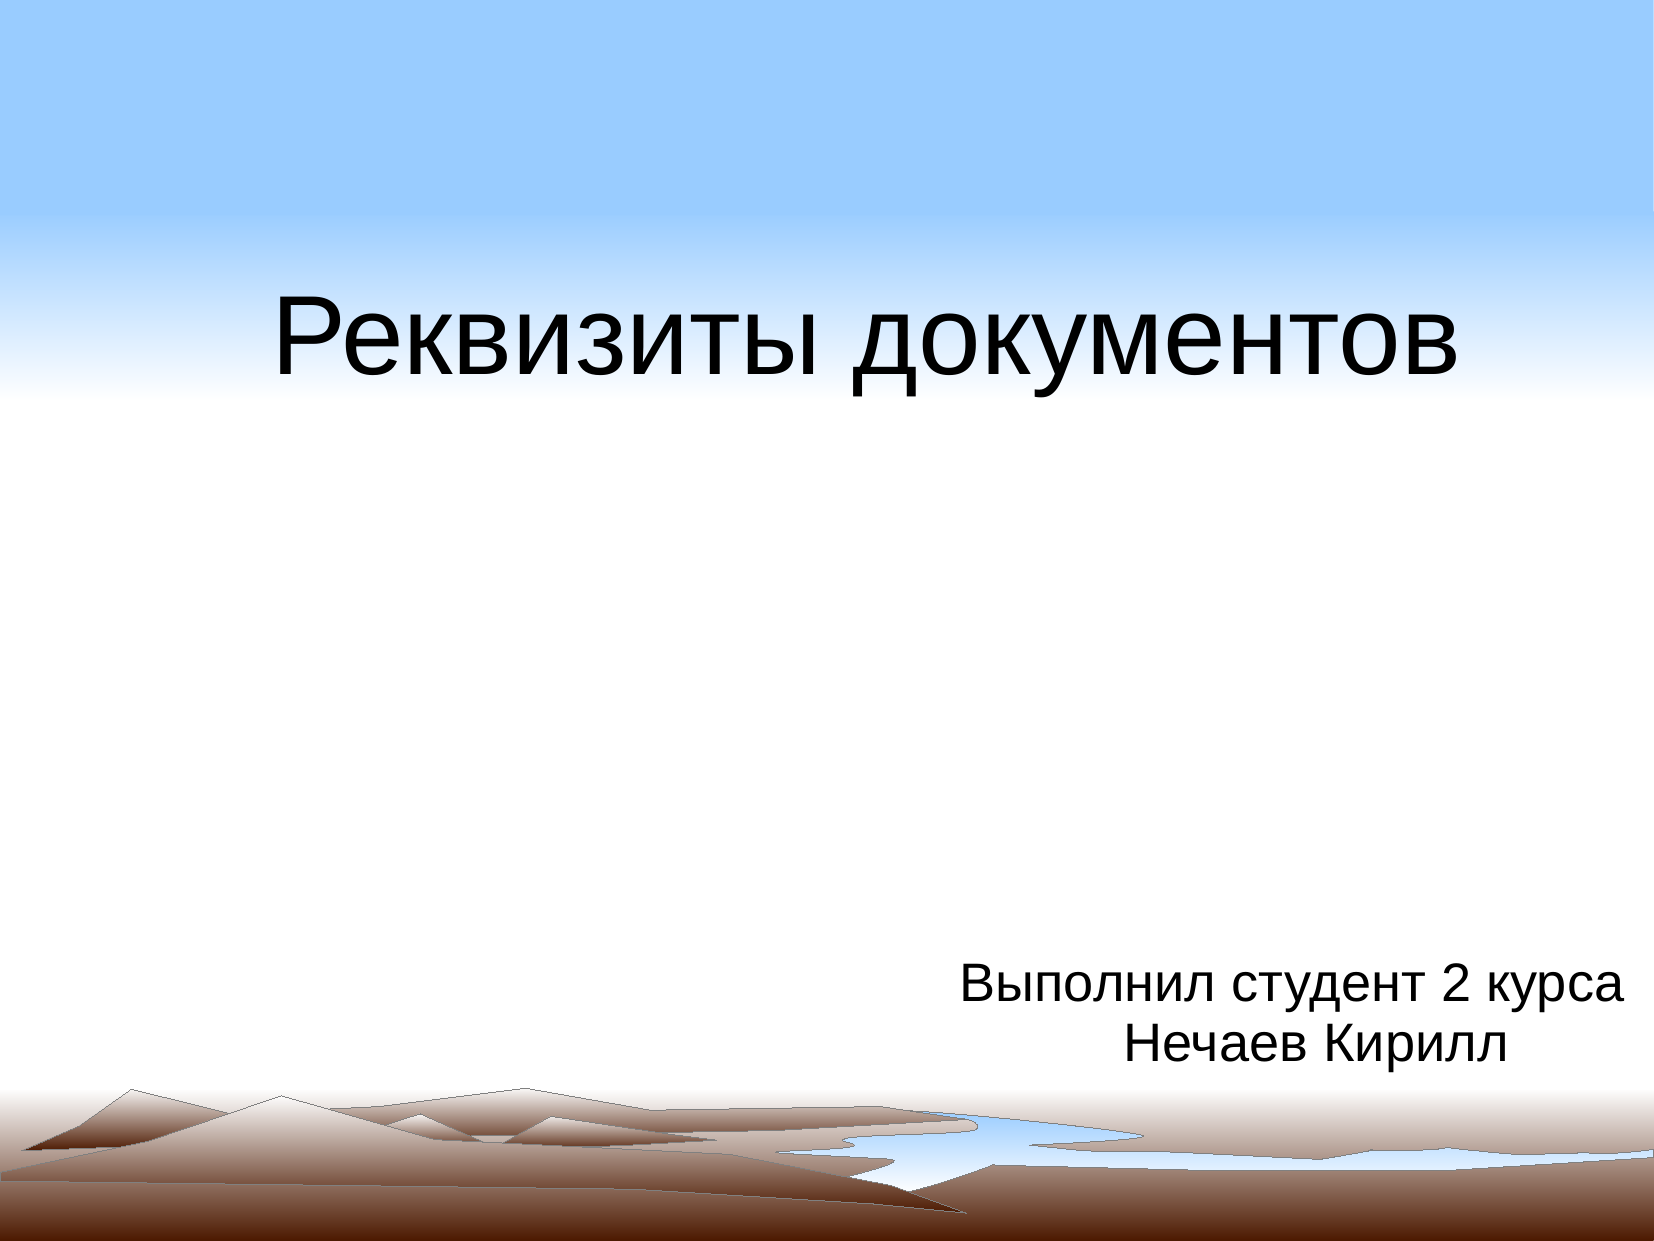

Реквизиты документов
Выполнил студент 2 курса
	 Нечаев Кирилл